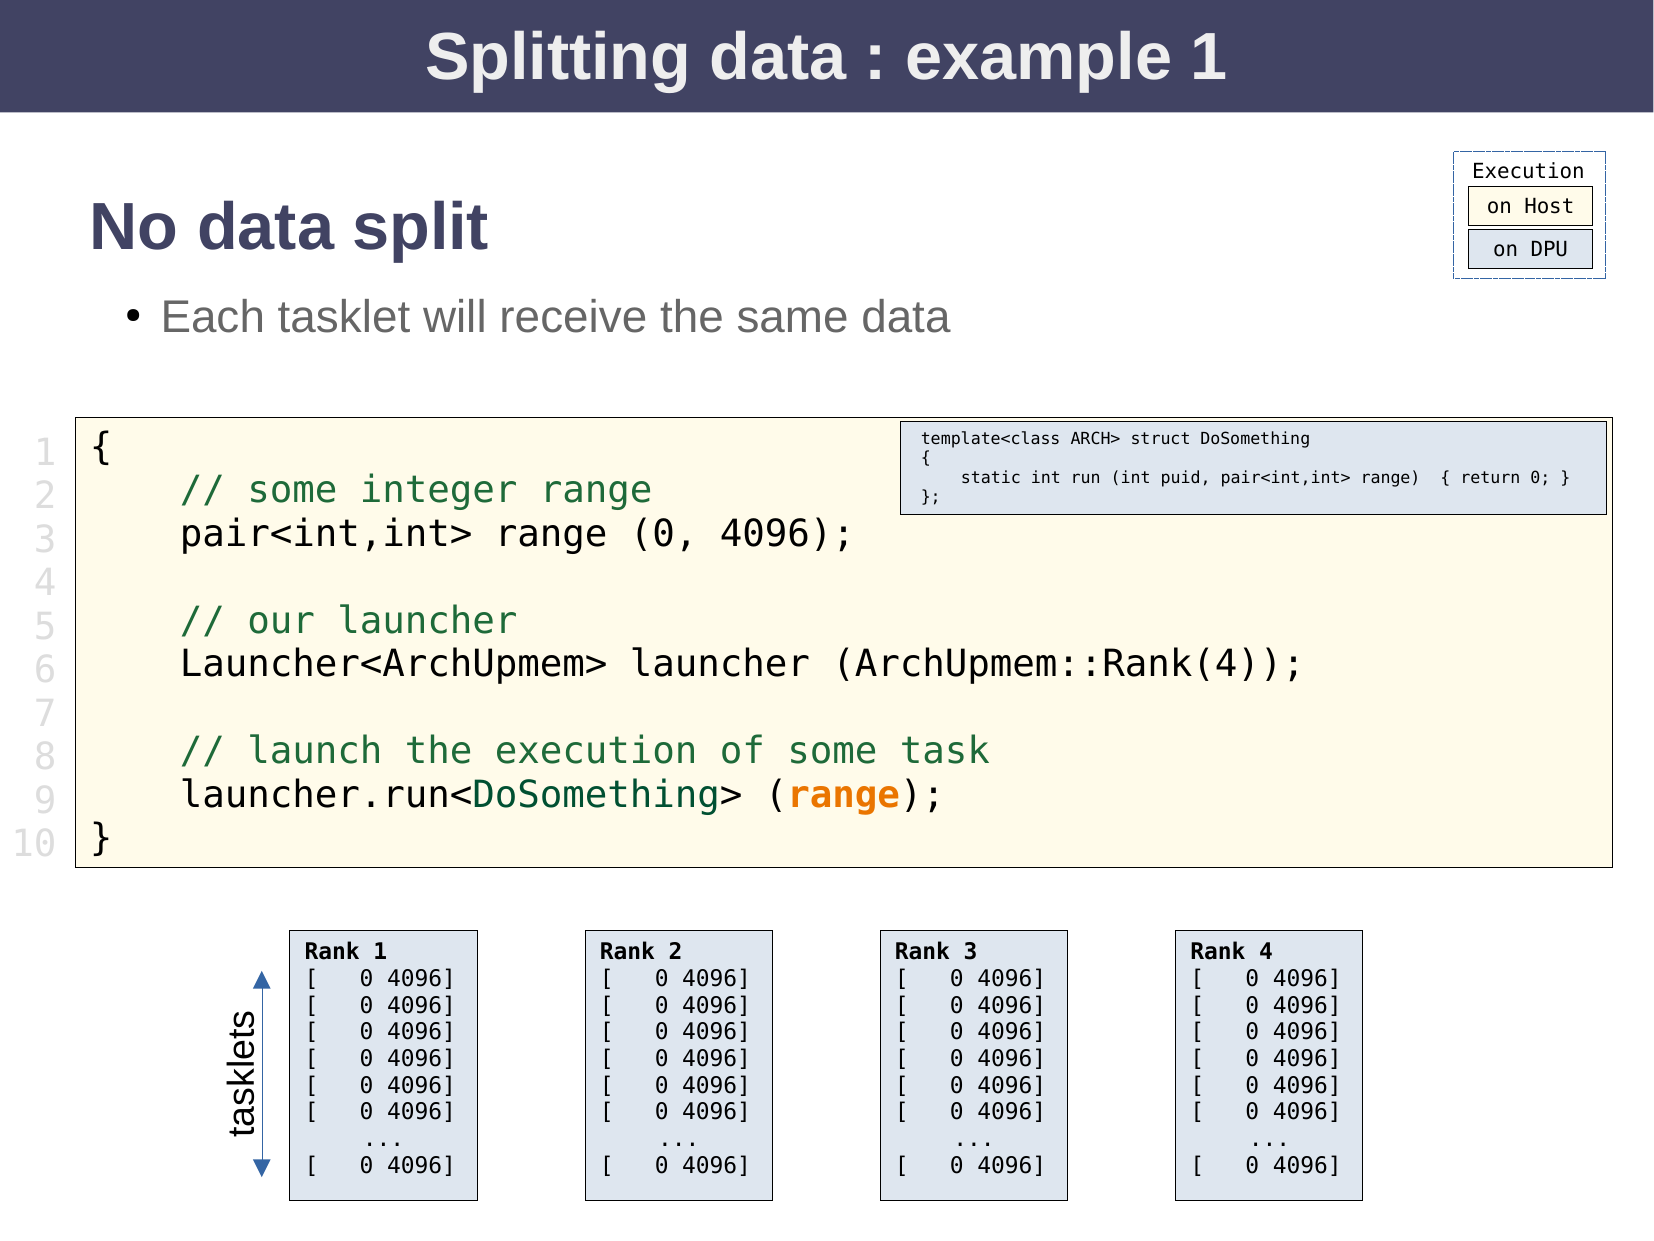

Splitting data : example 1
Execution
on Host
on DPU
No data split
Each tasklet will receive the same data
{
 // some integer range
 pair<int,int> range (0, 4096);
 // our launcher
 Launcher<ArchUpmem> launcher (ArchUpmem::Rank(4));
 // launch the execution of some task
 launcher.run<DoSomething> (range);
}
template<class ARCH> struct DoSomething
{
 static int run (int puid, pair<int,int> range) { return 0; }
};
 1
 2
 3
 4
 5
 6
 7
 8
 9
10
Rank 1
[ 0 4096]
[ 0 4096]
[ 0 4096]
[ 0 4096]
[ 0 4096]
[ 0 4096]
...
[ 0 4096]
Rank 2
[ 0 4096]
[ 0 4096]
[ 0 4096]
[ 0 4096]
[ 0 4096]
[ 0 4096]
...
[ 0 4096]
Rank 3
[ 0 4096]
[ 0 4096]
[ 0 4096]
[ 0 4096]
[ 0 4096]
[ 0 4096]
...
[ 0 4096]
Rank 4
[ 0 4096]
[ 0 4096]
[ 0 4096]
[ 0 4096]
[ 0 4096]
[ 0 4096]
...
[ 0 4096]
tasklets